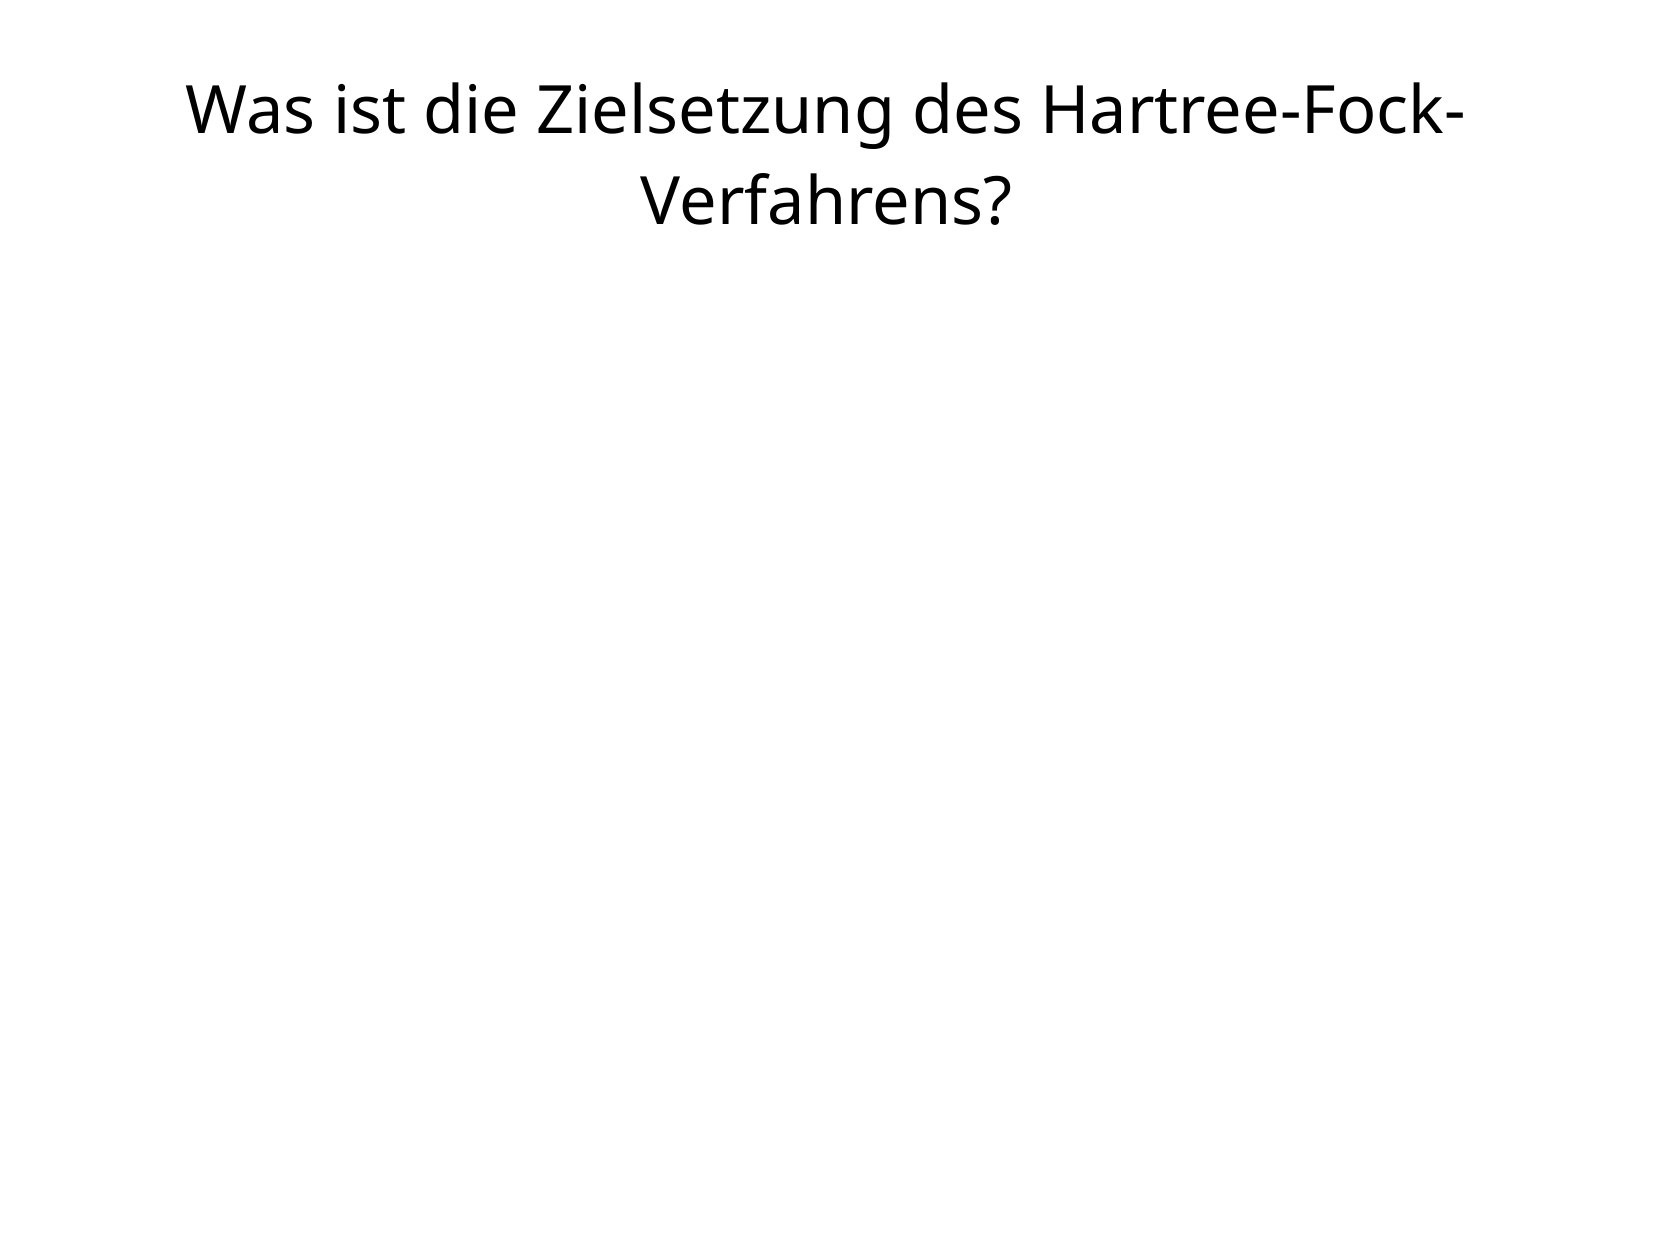

# Was ist die Zielsetzung des Hartree-Fock-Verfahrens?